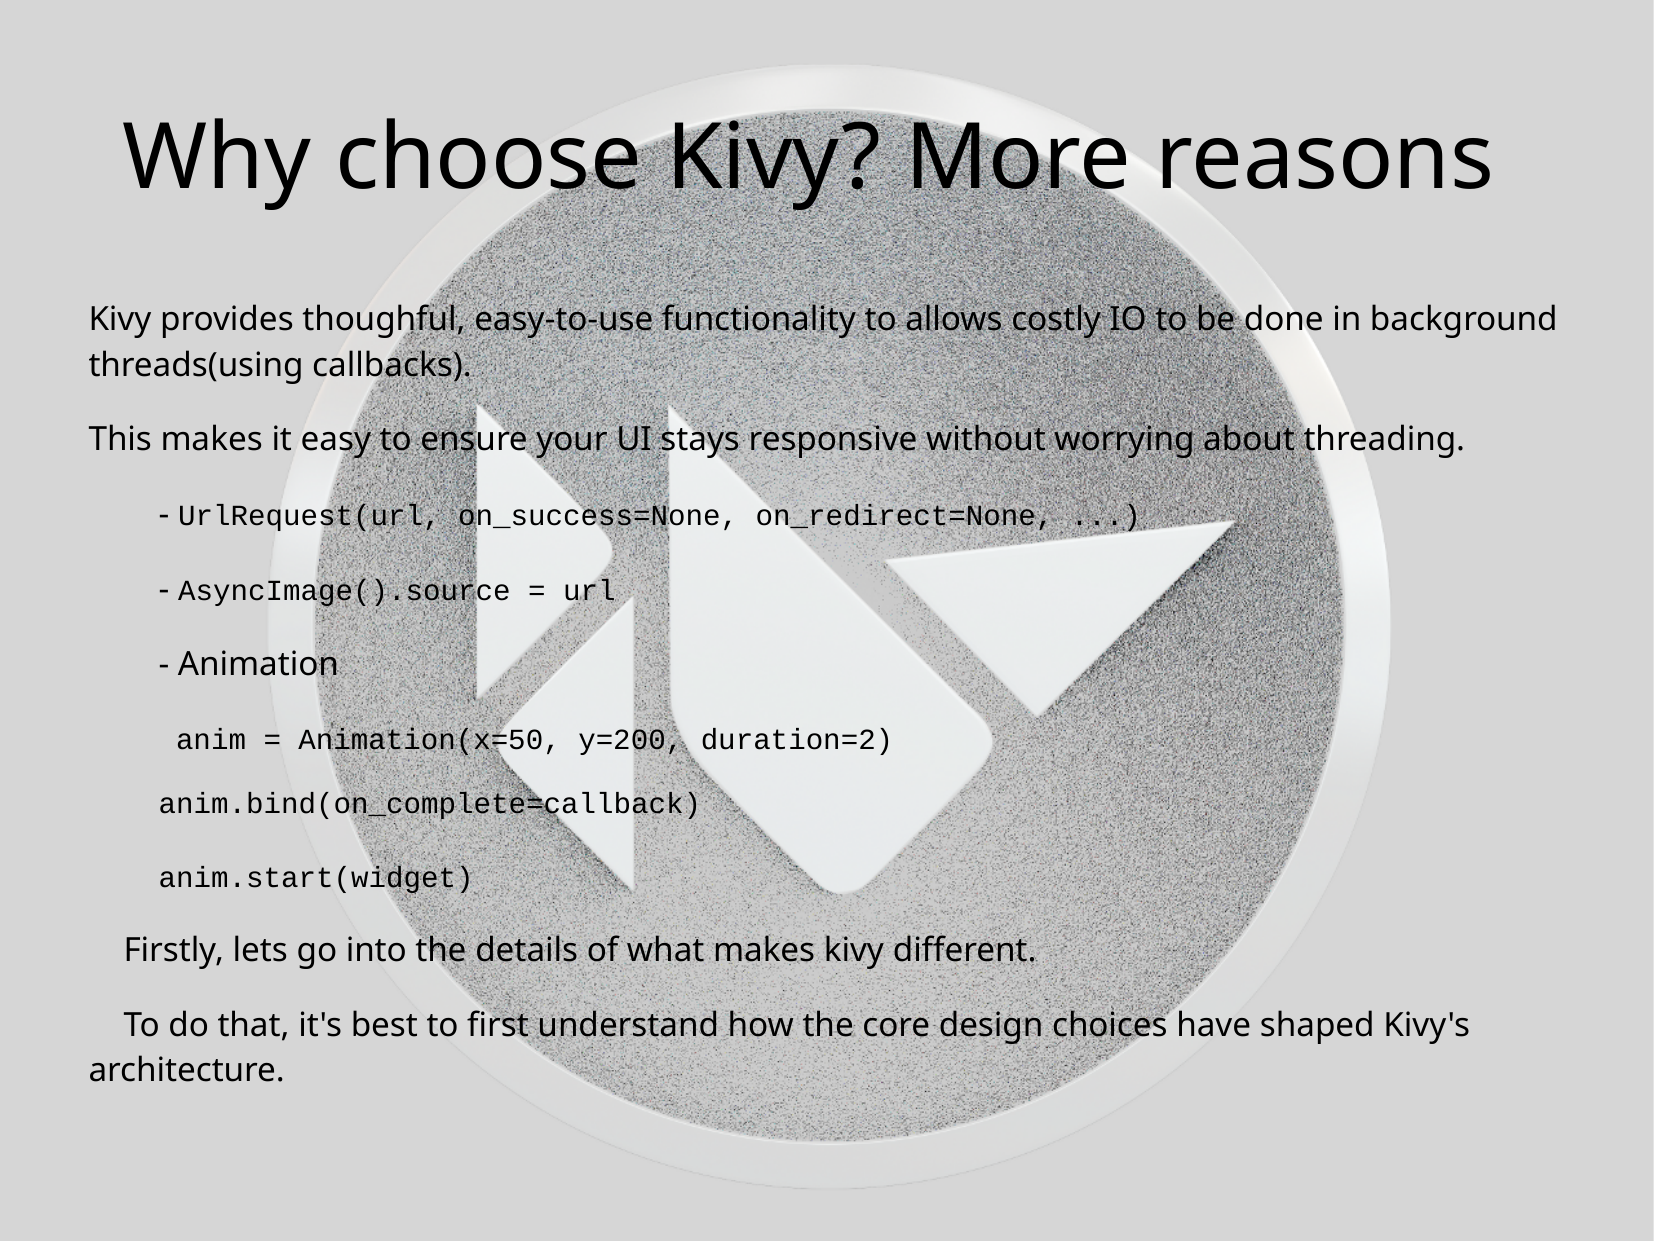

# Why choose Kivy? More reasons
Kivy provides thoughful, easy-to-use functionality to allows costly IO to be done in background threads(using callbacks).
This makes it easy to ensure your UI stays responsive without worrying about threading.
 - UrlRequest(url, on_success=None, on_redirect=None, ...)
 - AsyncImage().source = url
 - Animation
 anim = Animation(x=50, y=200, duration=2)
 anim.bind(on_complete=callback)
 anim.start(widget)
 Firstly, lets go into the details of what makes kivy different.
 To do that, it's best to first understand how the core design choices have shaped Kivy's architecture.